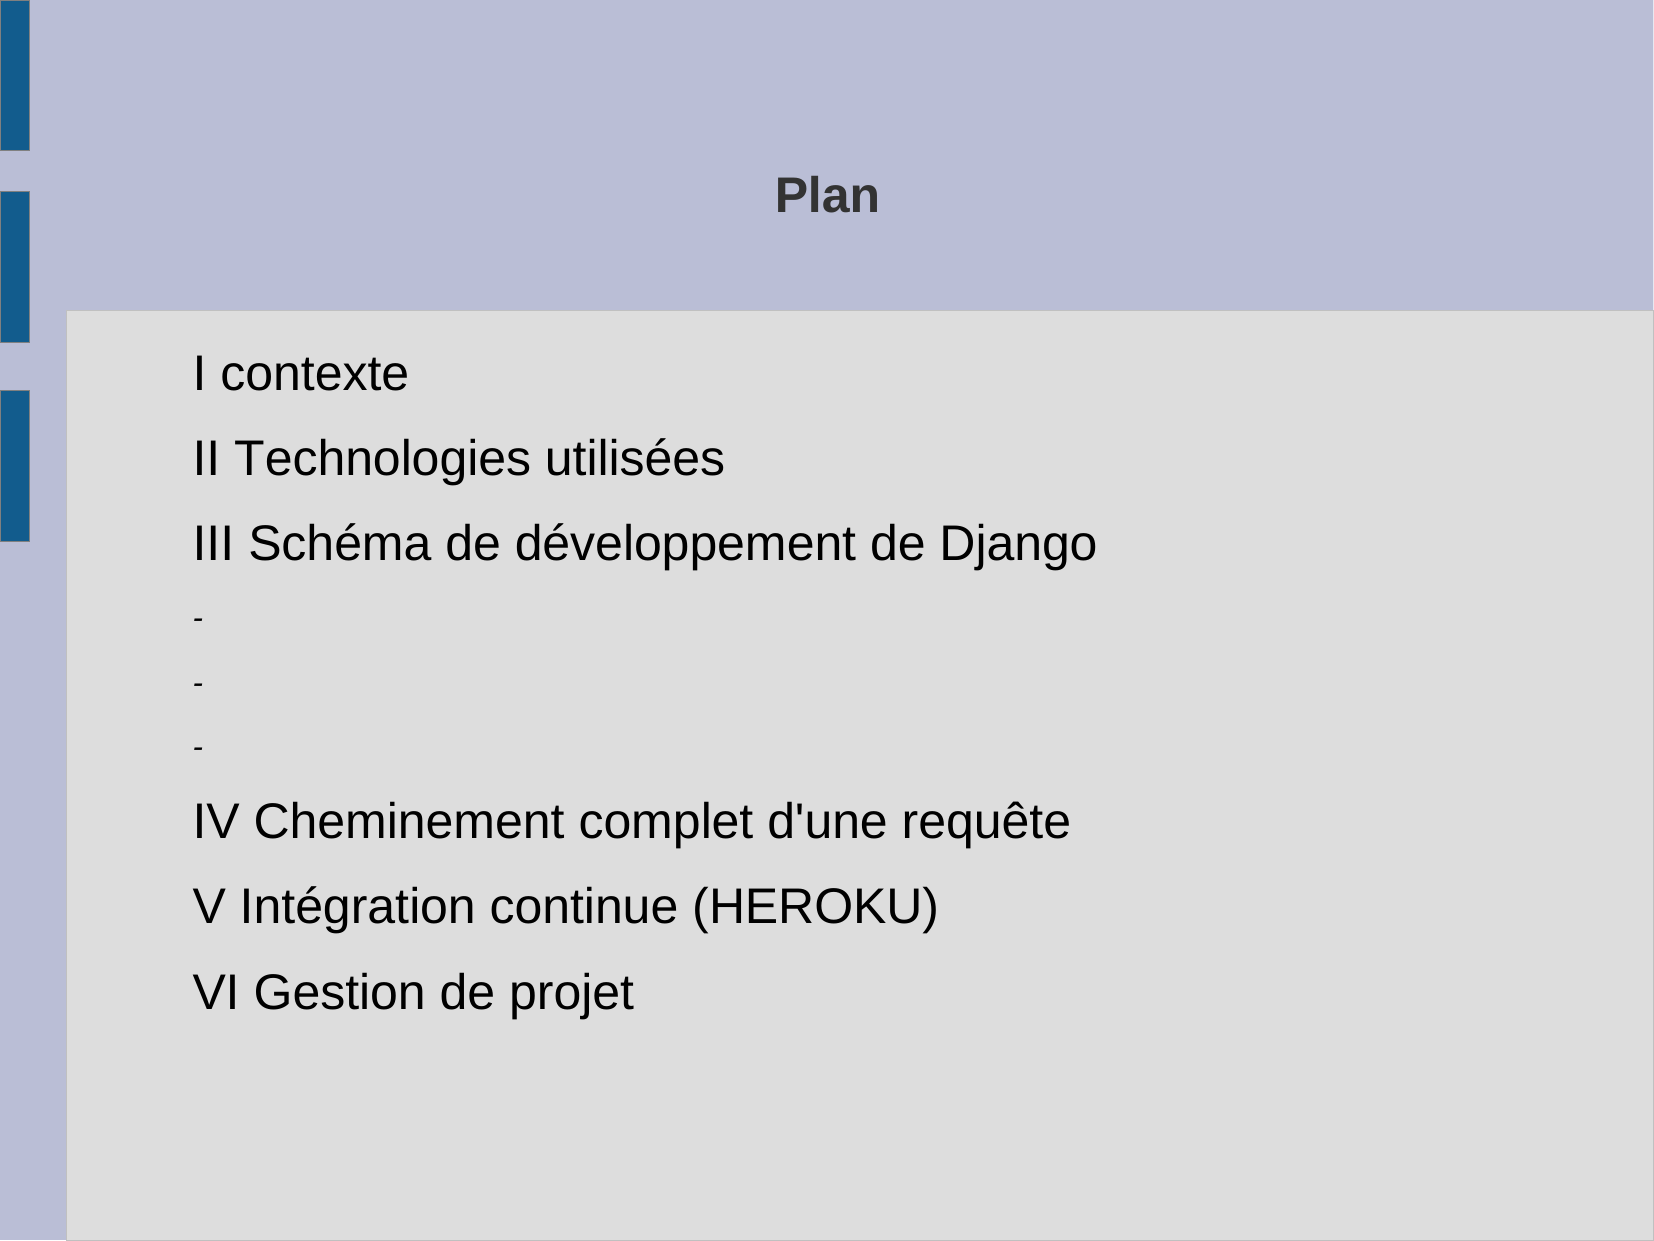

# Plan
I contexte
II Technologies utilisées
III Schéma de développement de Django
-
-
-
IV Cheminement complet d'une requête
V Intégration continue (HEROKU)
VI Gestion de projet